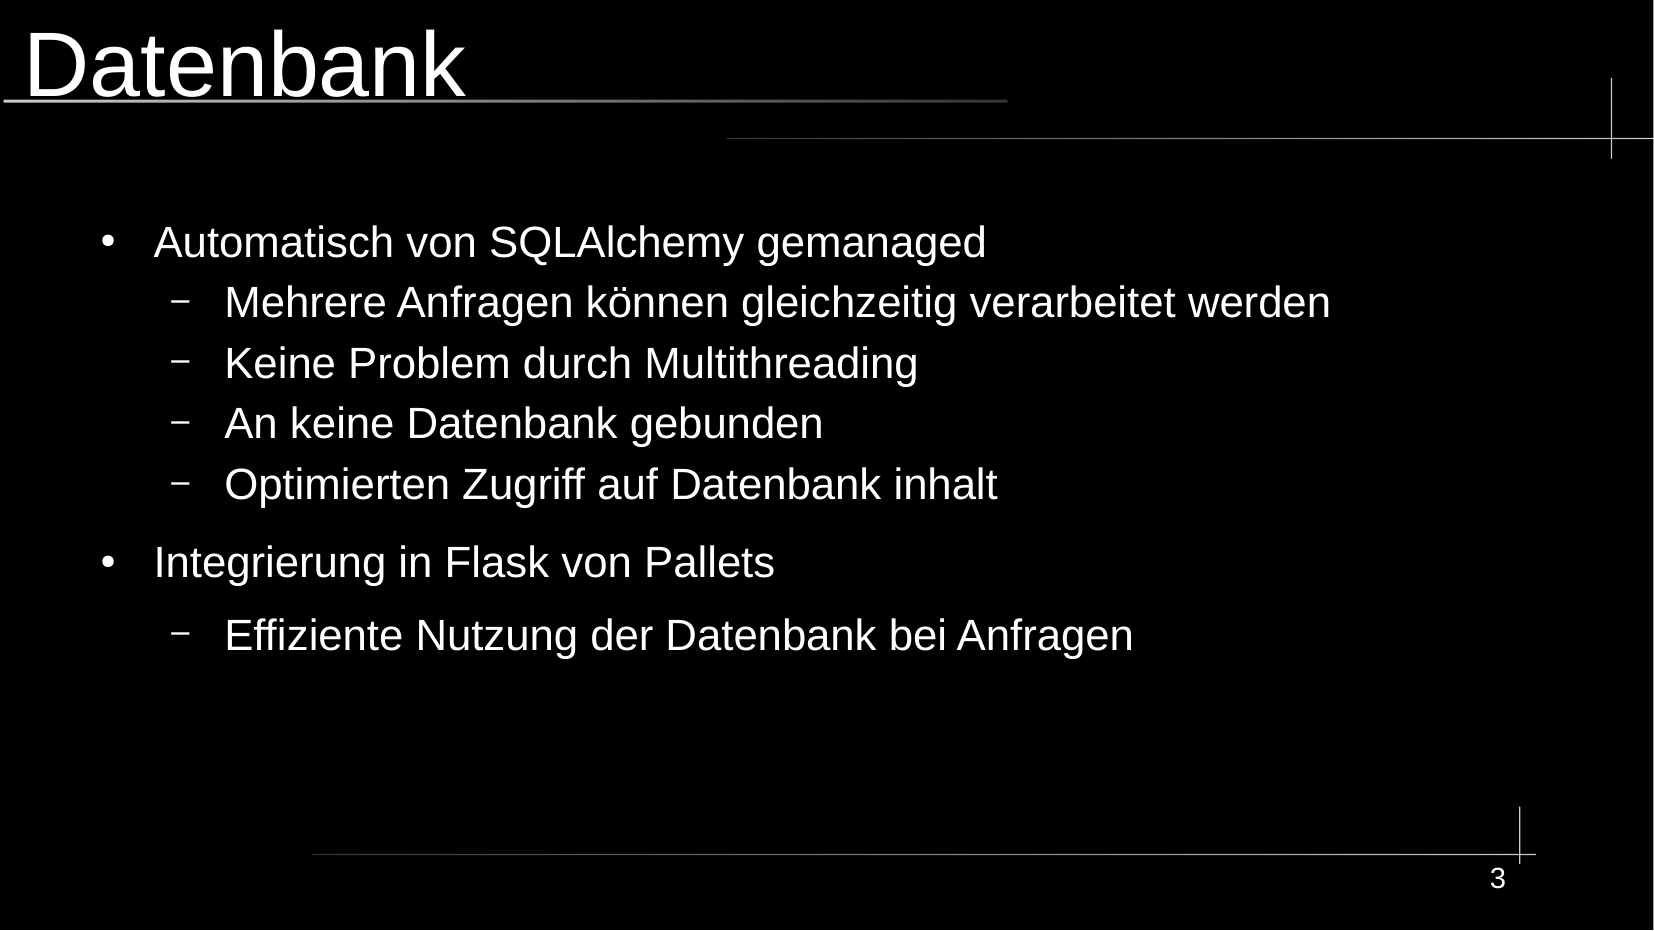

# Datenbank
Automatisch von SQLAlchemy gemanaged
Mehrere Anfragen können gleichzeitig verarbeitet werden
Keine Problem durch Multithreading
An keine Datenbank gebunden
Optimierten Zugriff auf Datenbank inhalt
Integrierung in Flask von Pallets
Effiziente Nutzung der Datenbank bei Anfragen
3